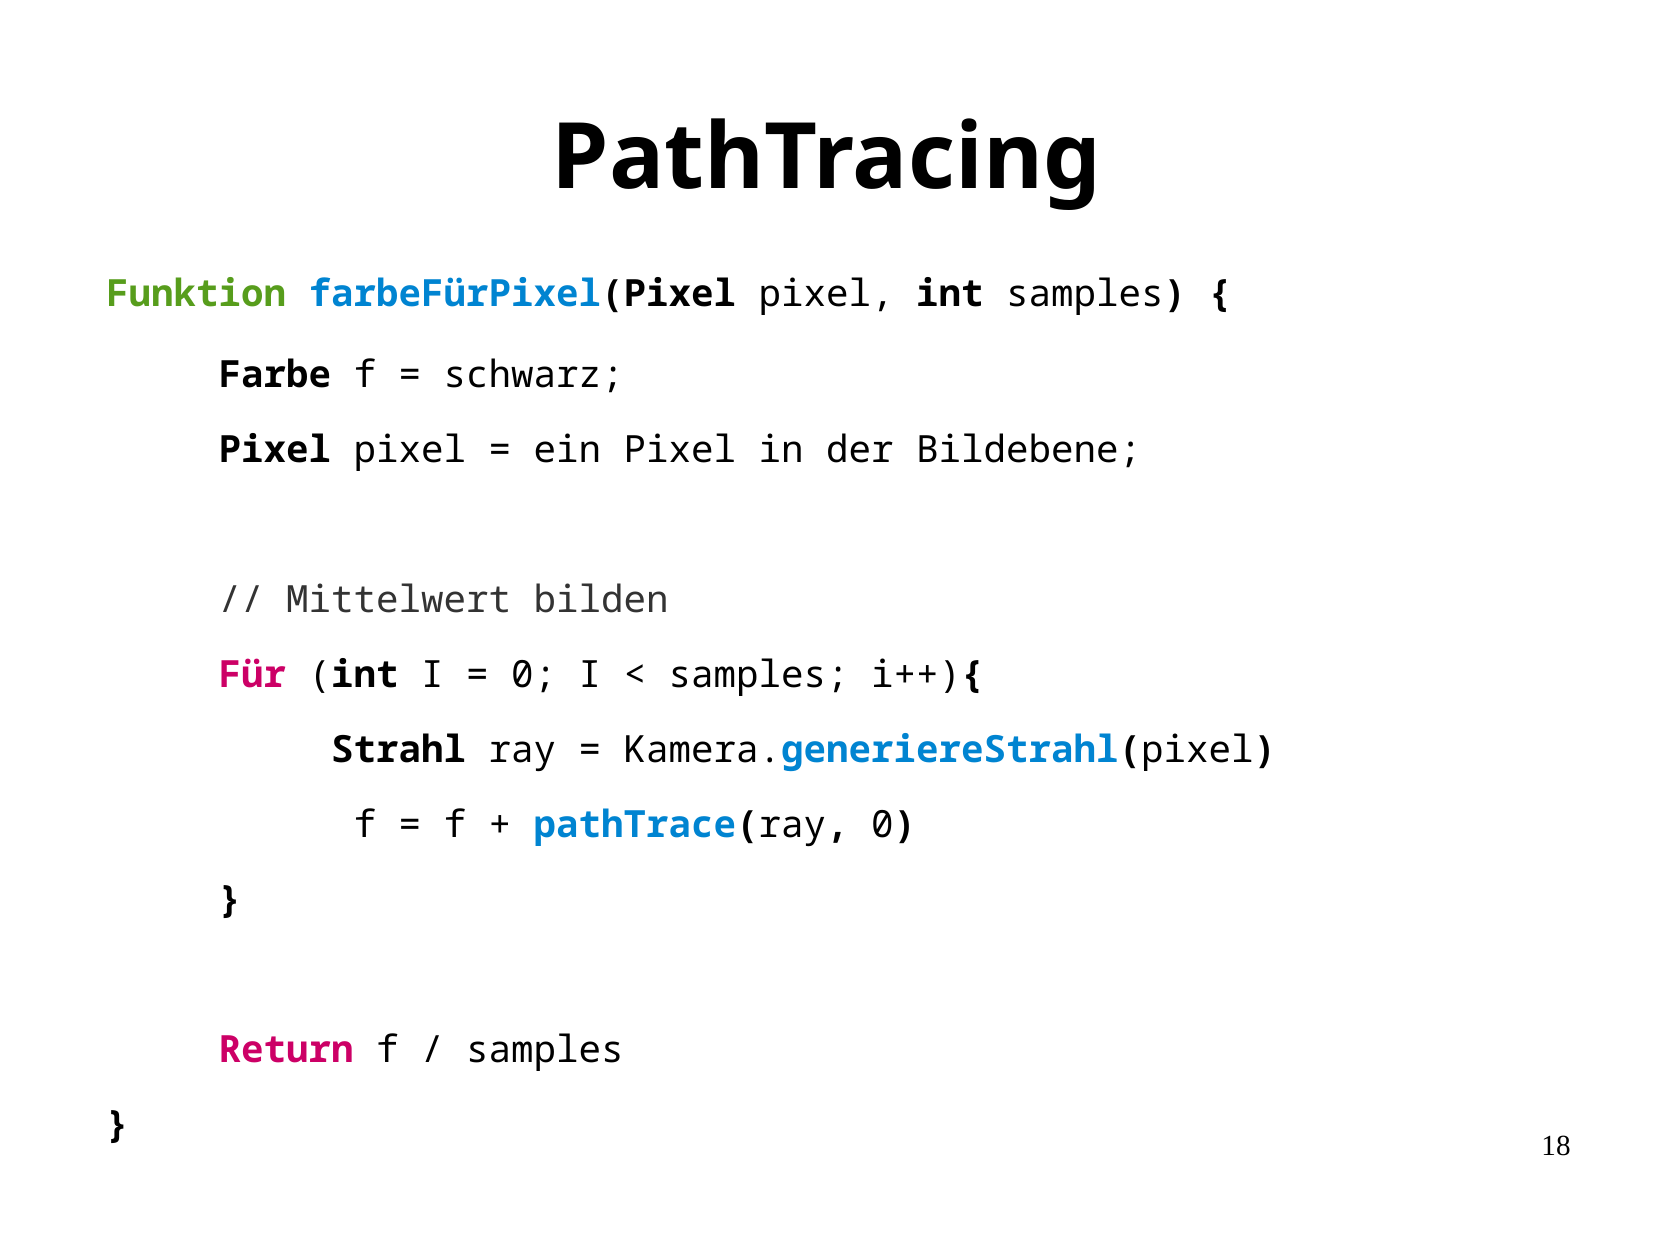

# PathTracing
Funktion farbeFürPixel(Pixel pixel, int samples) {
 Farbe f = schwarz;
 Pixel pixel = ein Pixel in der Bildebene;
 // Mittelwert bilden
 Für (int I = 0; I < samples; i++){
 Strahl ray = Kamera.generiereStrahl(pixel)
 f = f + pathTrace(ray, 0)
 }
 Return f / samples
}
18